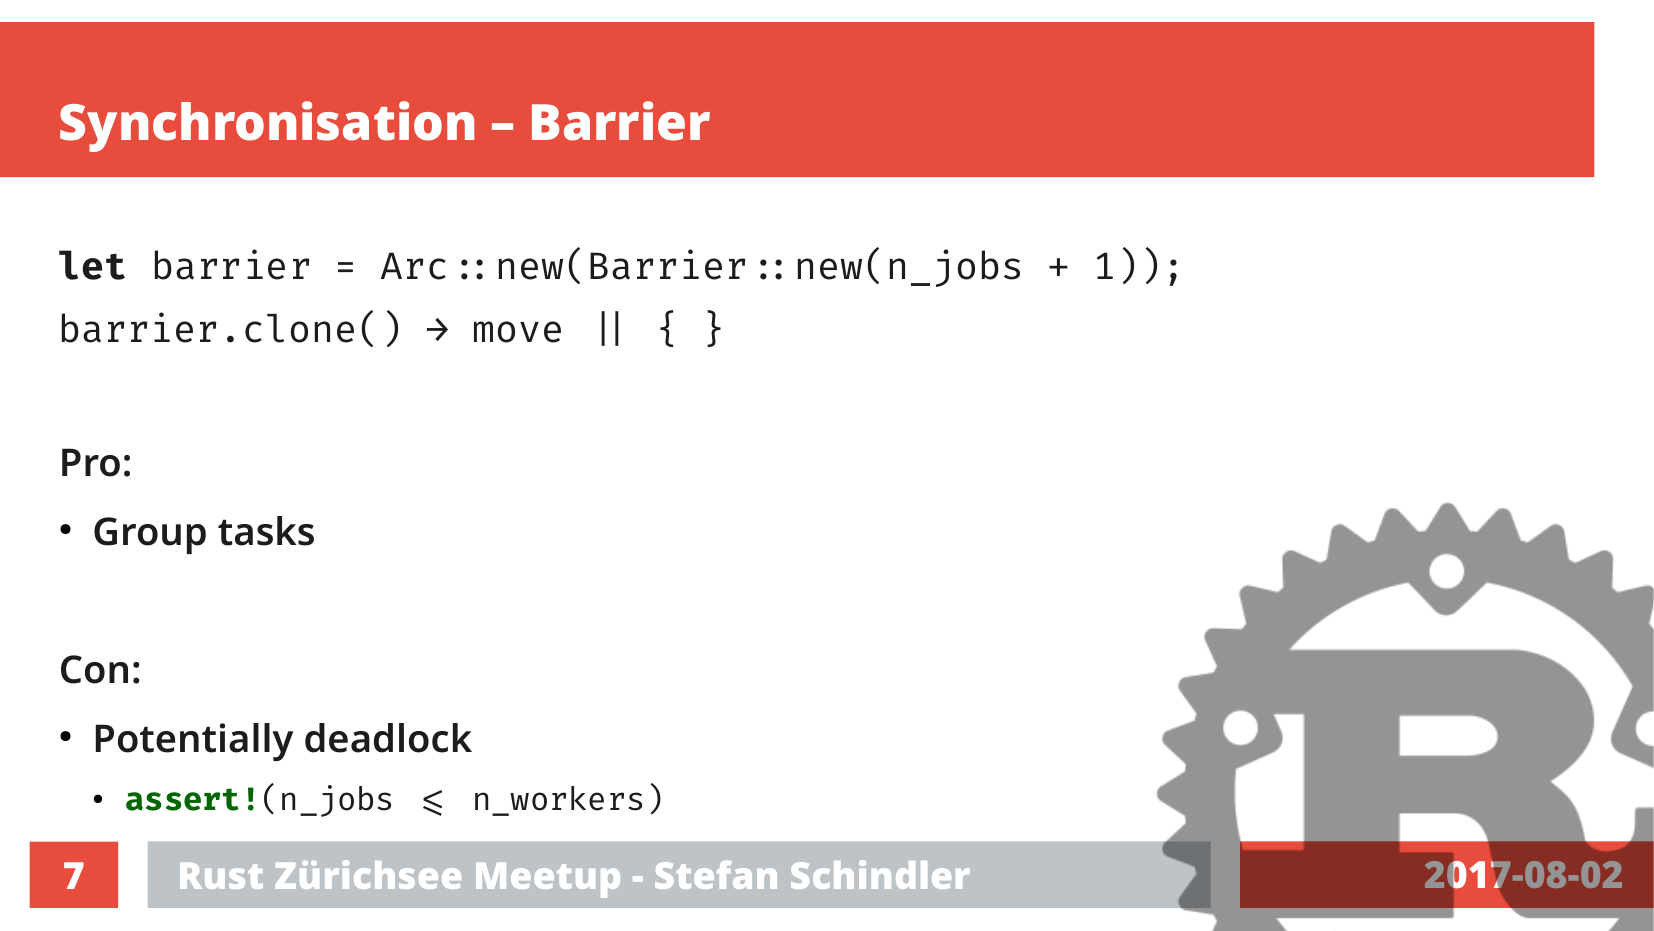

# Synchronisation – Barrier
let barrier = Arc::new(Barrier::new(n_jobs + 1));
barrier.clone() → move || { }
Pro:
Group tasks
Con:
Potentially deadlock
assert!(n_jobs <= n_workers)
7
Rust Zürichsee Meetup - Stefan Schindler
2017-08-02